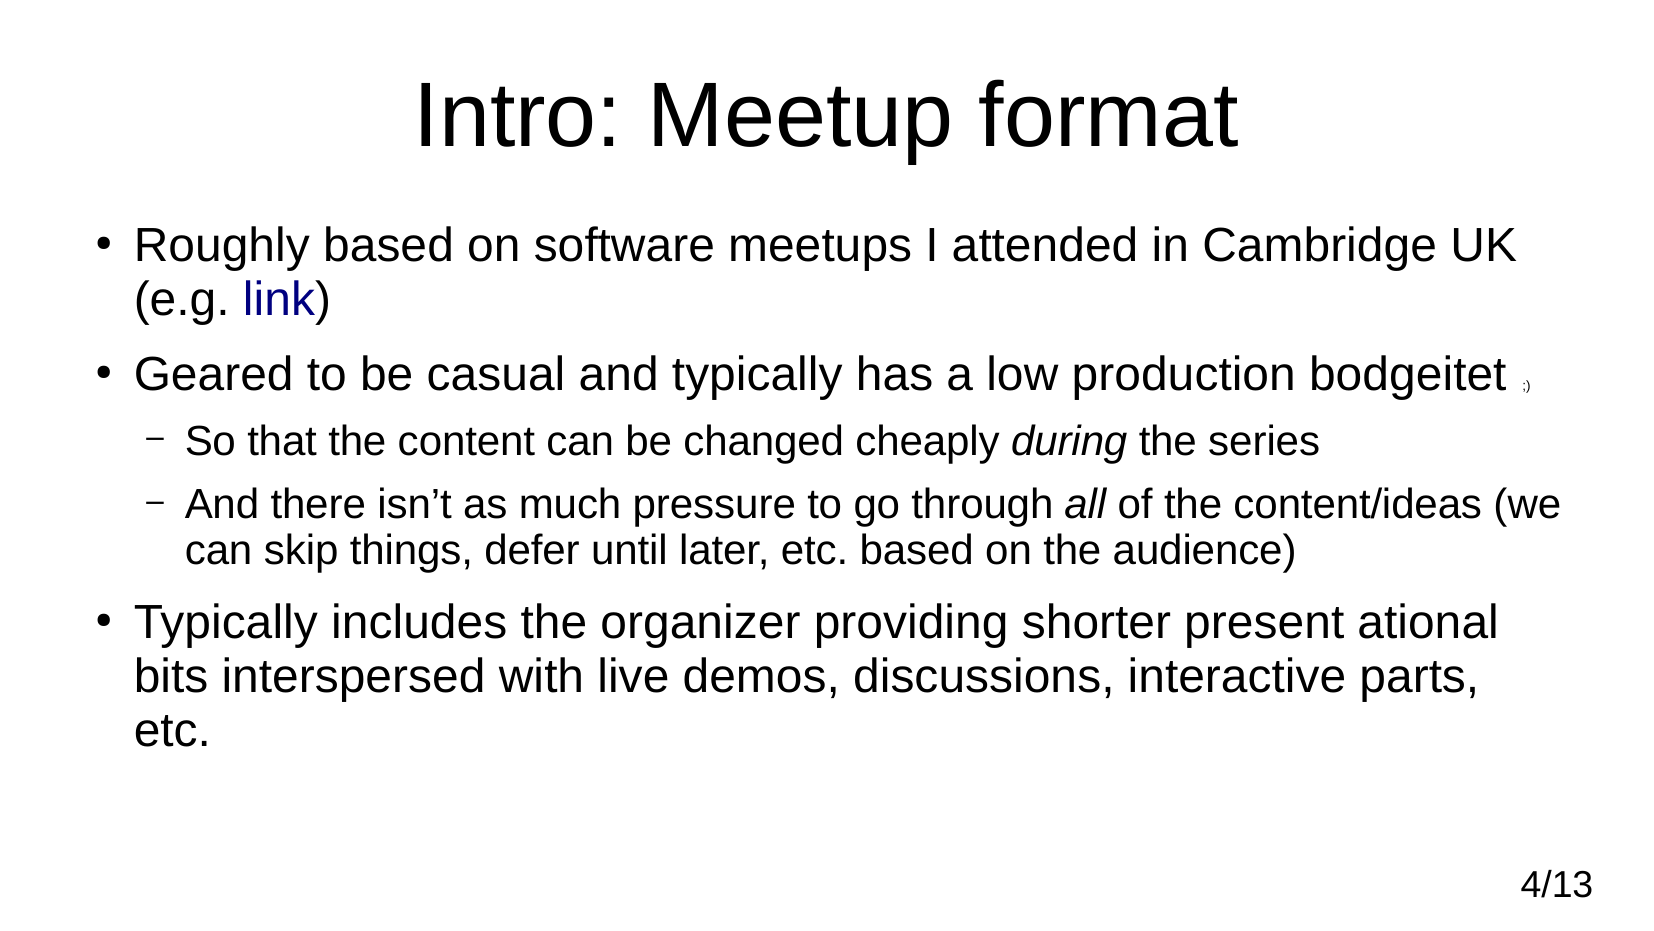

# Intro: Meetup format
Roughly based on software meetups I attended in Cambridge UK (e.g. link)
Geared to be casual and typically has a low production bodgeitet ;)
So that the content can be changed cheaply during the series
And there isn’t as much pressure to go through all of the content/ideas (we can skip things, defer until later, etc. based on the audience)
Typically includes the organizer providing shorter present ational bits interspersed with live demos, discussions, interactive parts, etc.